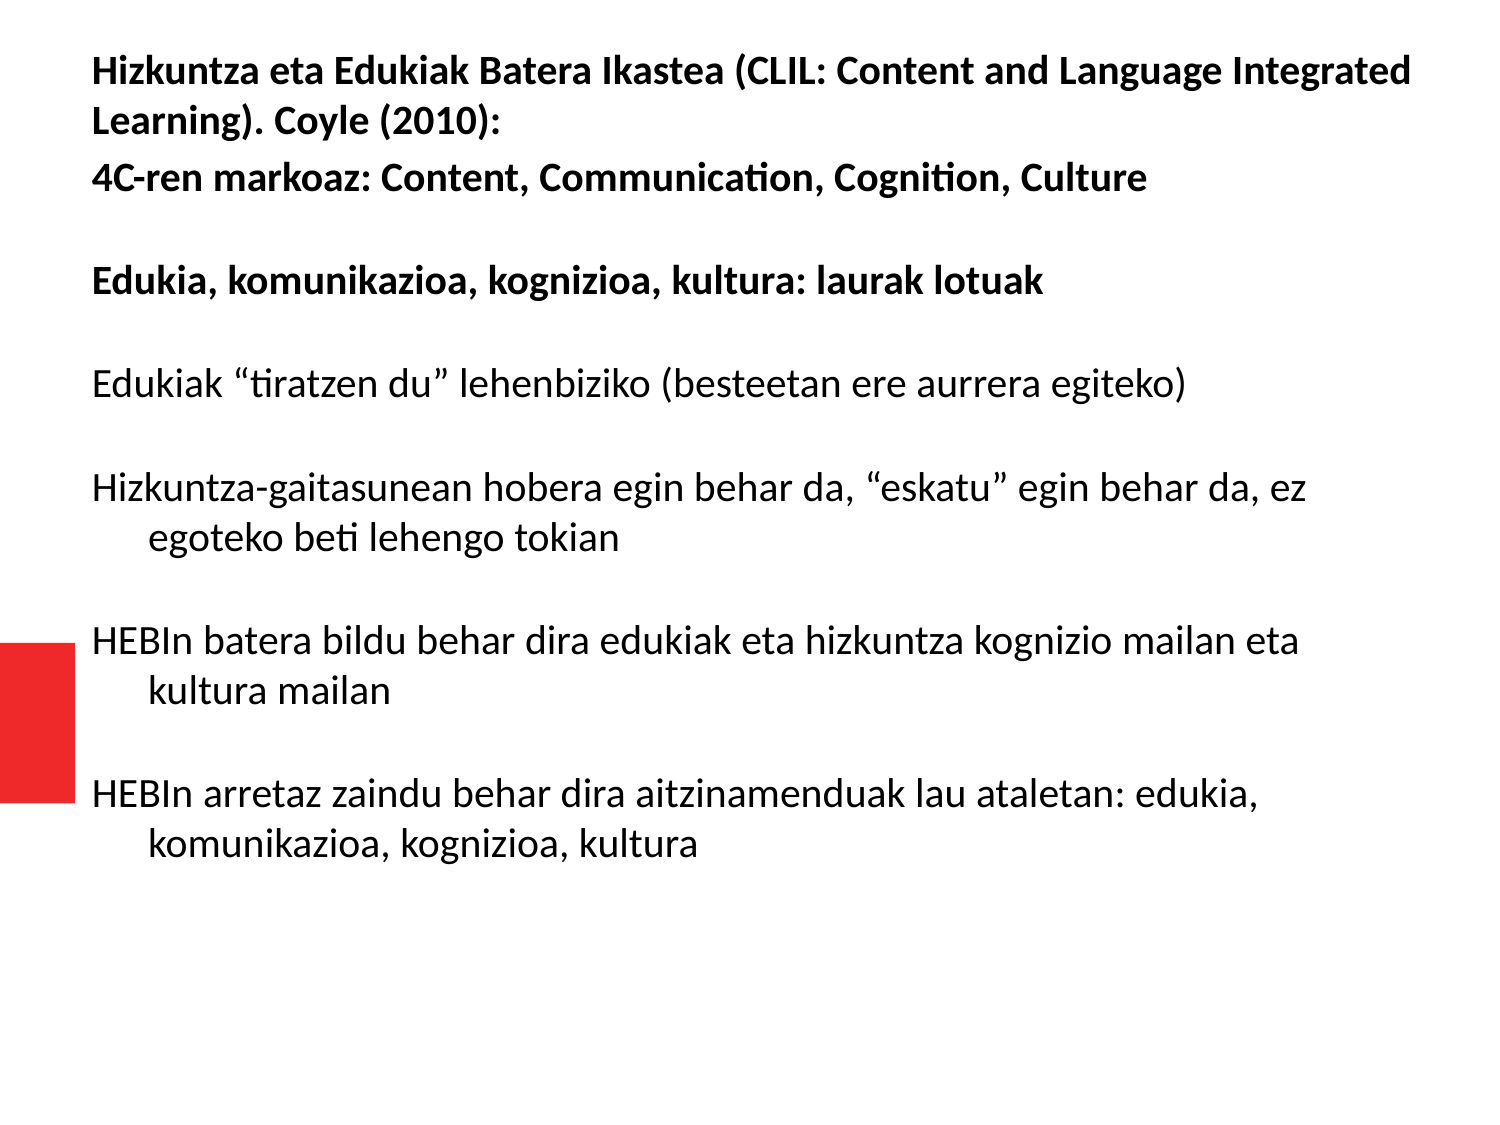

# Hizkuntza eta Edukiak Batera Ikastea (CLIL: Content and Language Integrated Learning). Coyle (2010):
4C-ren markoaz: Content, Communication, Cognition, Culture
Edukia, komunikazioa, kognizioa, kultura: laurak lotuak
Edukiak “tiratzen du” lehenbiziko (besteetan ere aurrera egiteko)
Hizkuntza-gaitasunean hobera egin behar da, “eskatu” egin behar da, ez egoteko beti lehengo tokian
HEBIn batera bildu behar dira edukiak eta hizkuntza kognizio mailan eta kultura mailan
HEBIn arretaz zaindu behar dira aitzinamenduak lau ataletan: edukia, komunikazioa, kognizioa, kultura